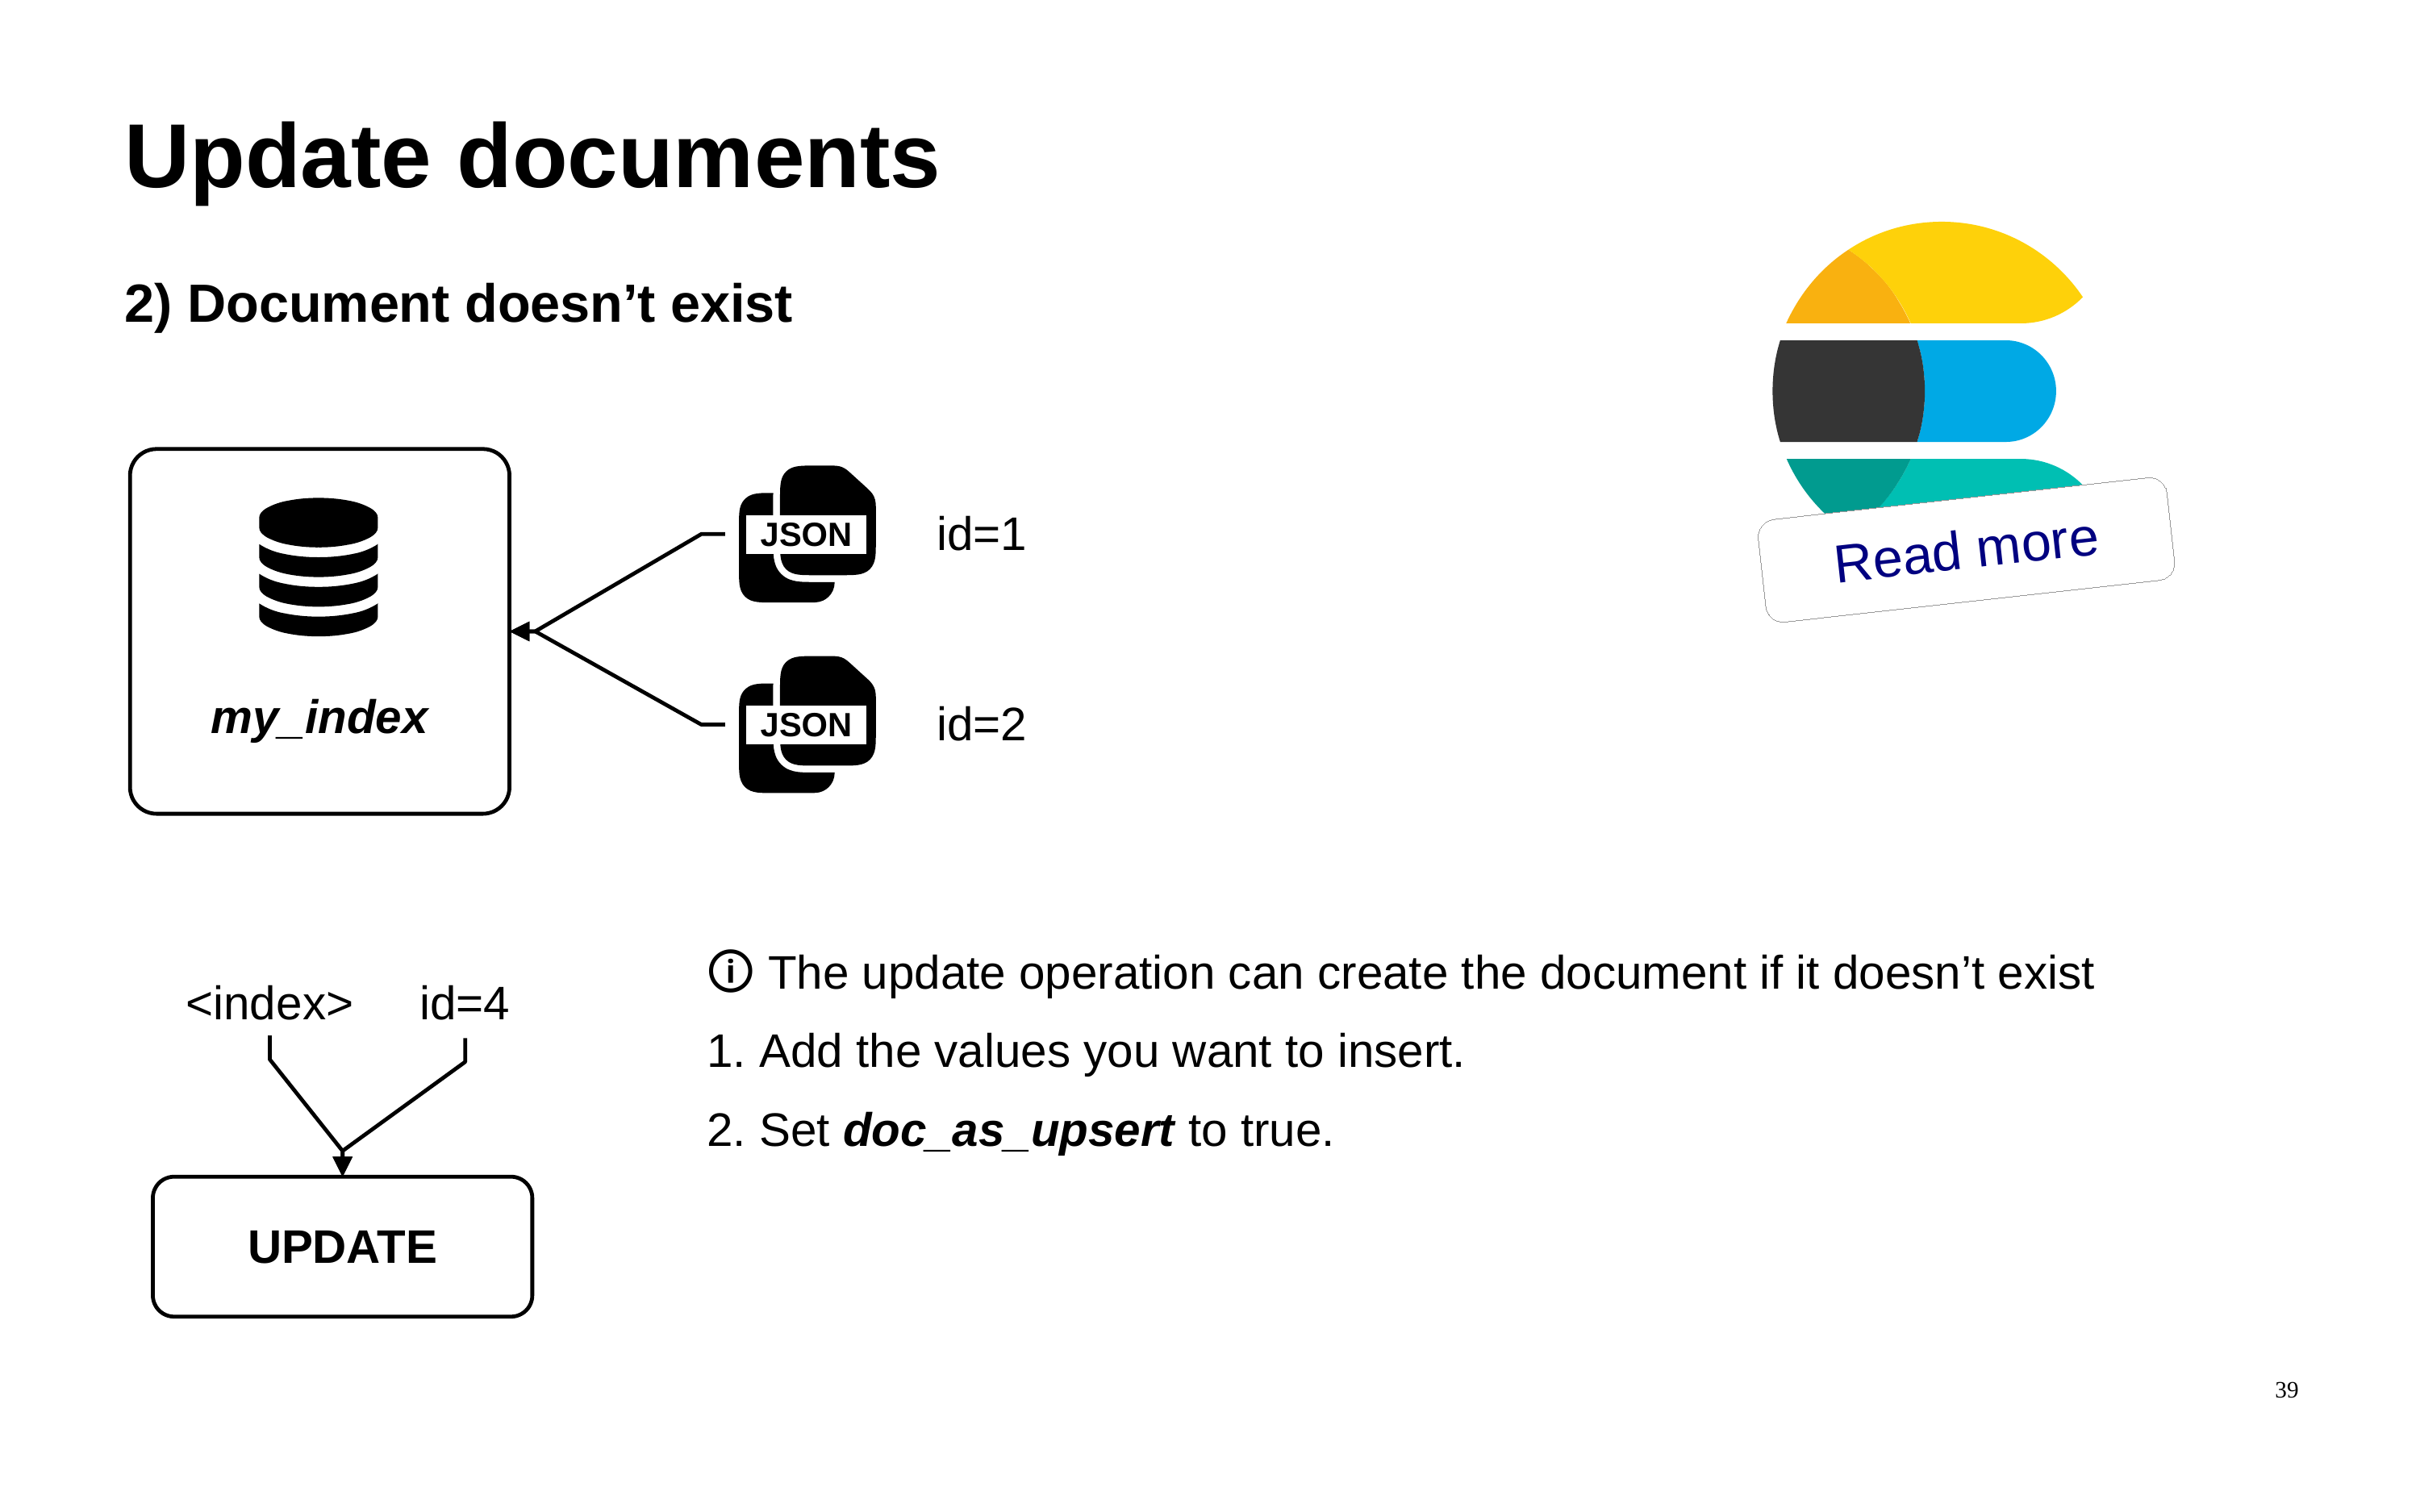

Update documents
 Document doesn’t exist
Read more
id=1
JSON
my_index
id=2
JSON
🛈 The update operation can create the document if it doesn’t exist
Add the values you want to insert.
Set doc_as_upsert to true.
id=4
<index>
UPDATE
39